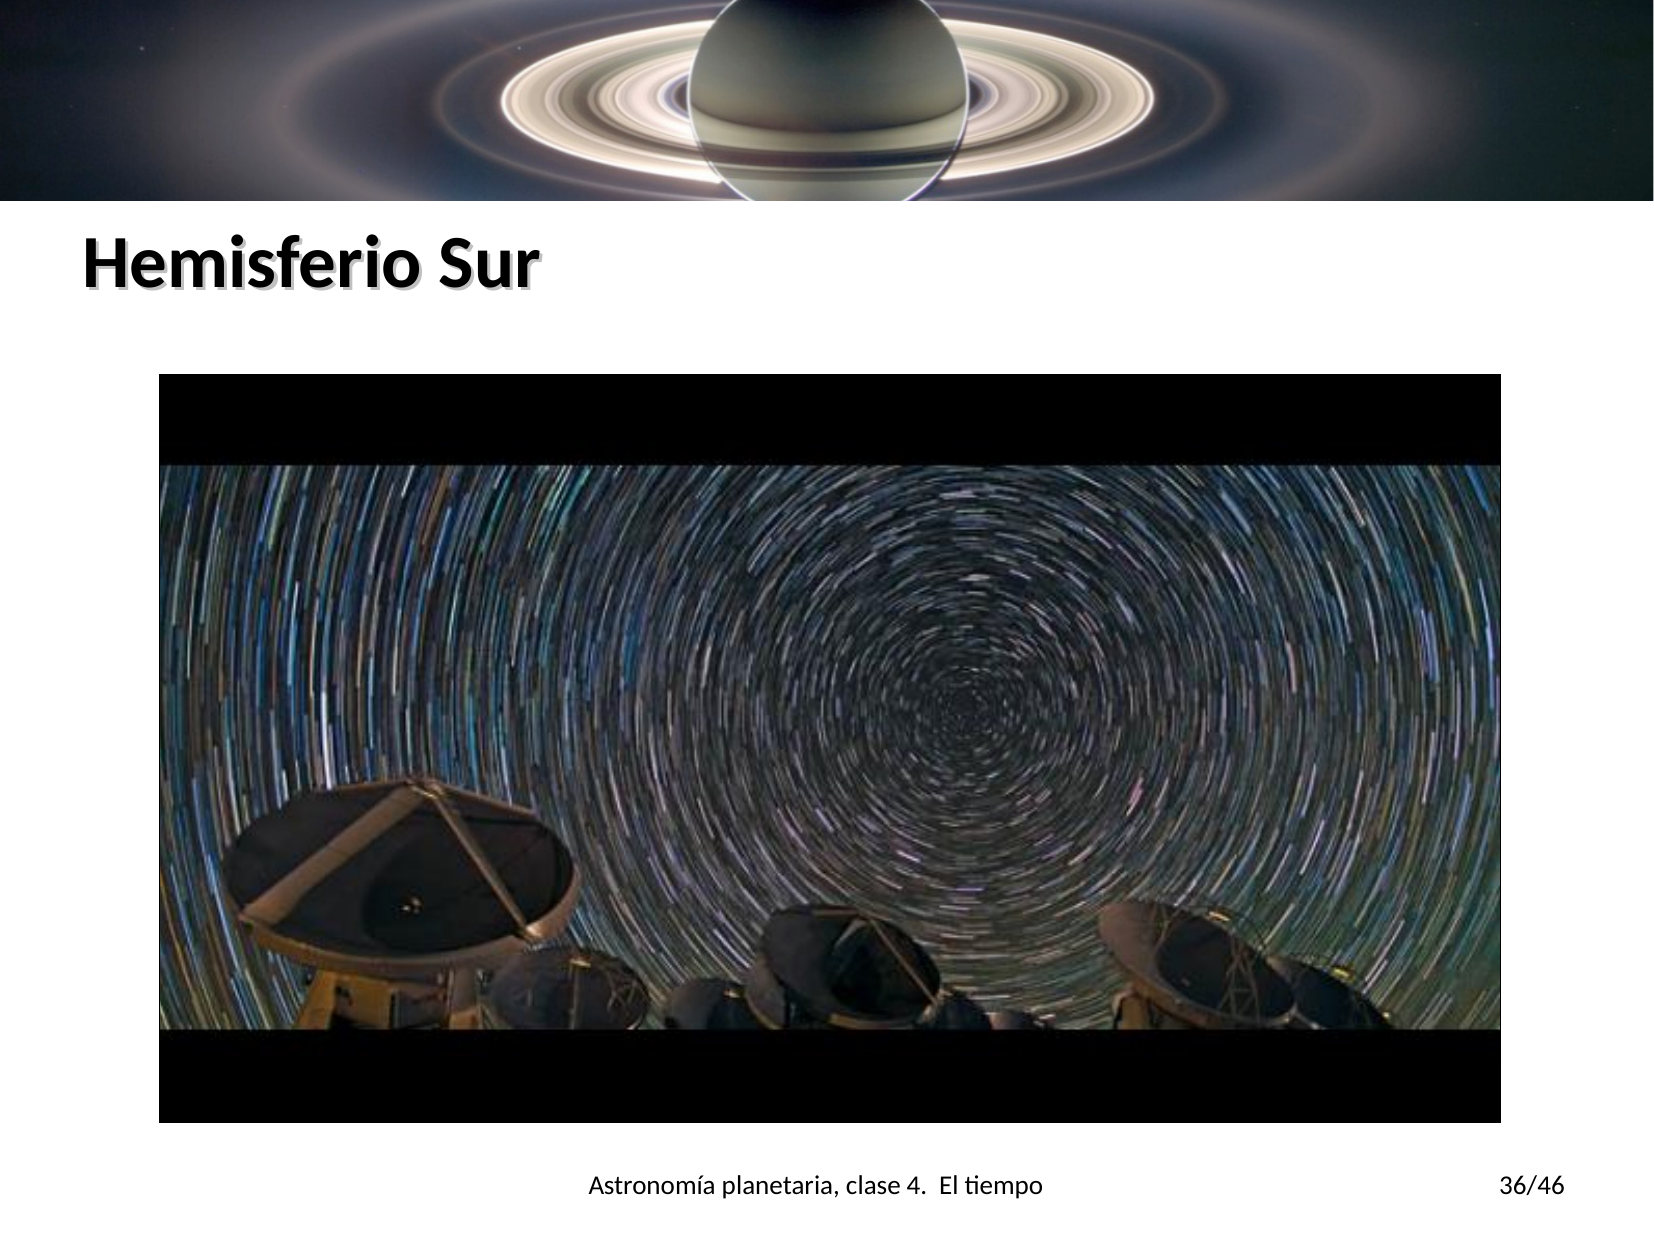

# Hemisferio Sur
Astronomía planetaria, clase 4. El tiempo
36